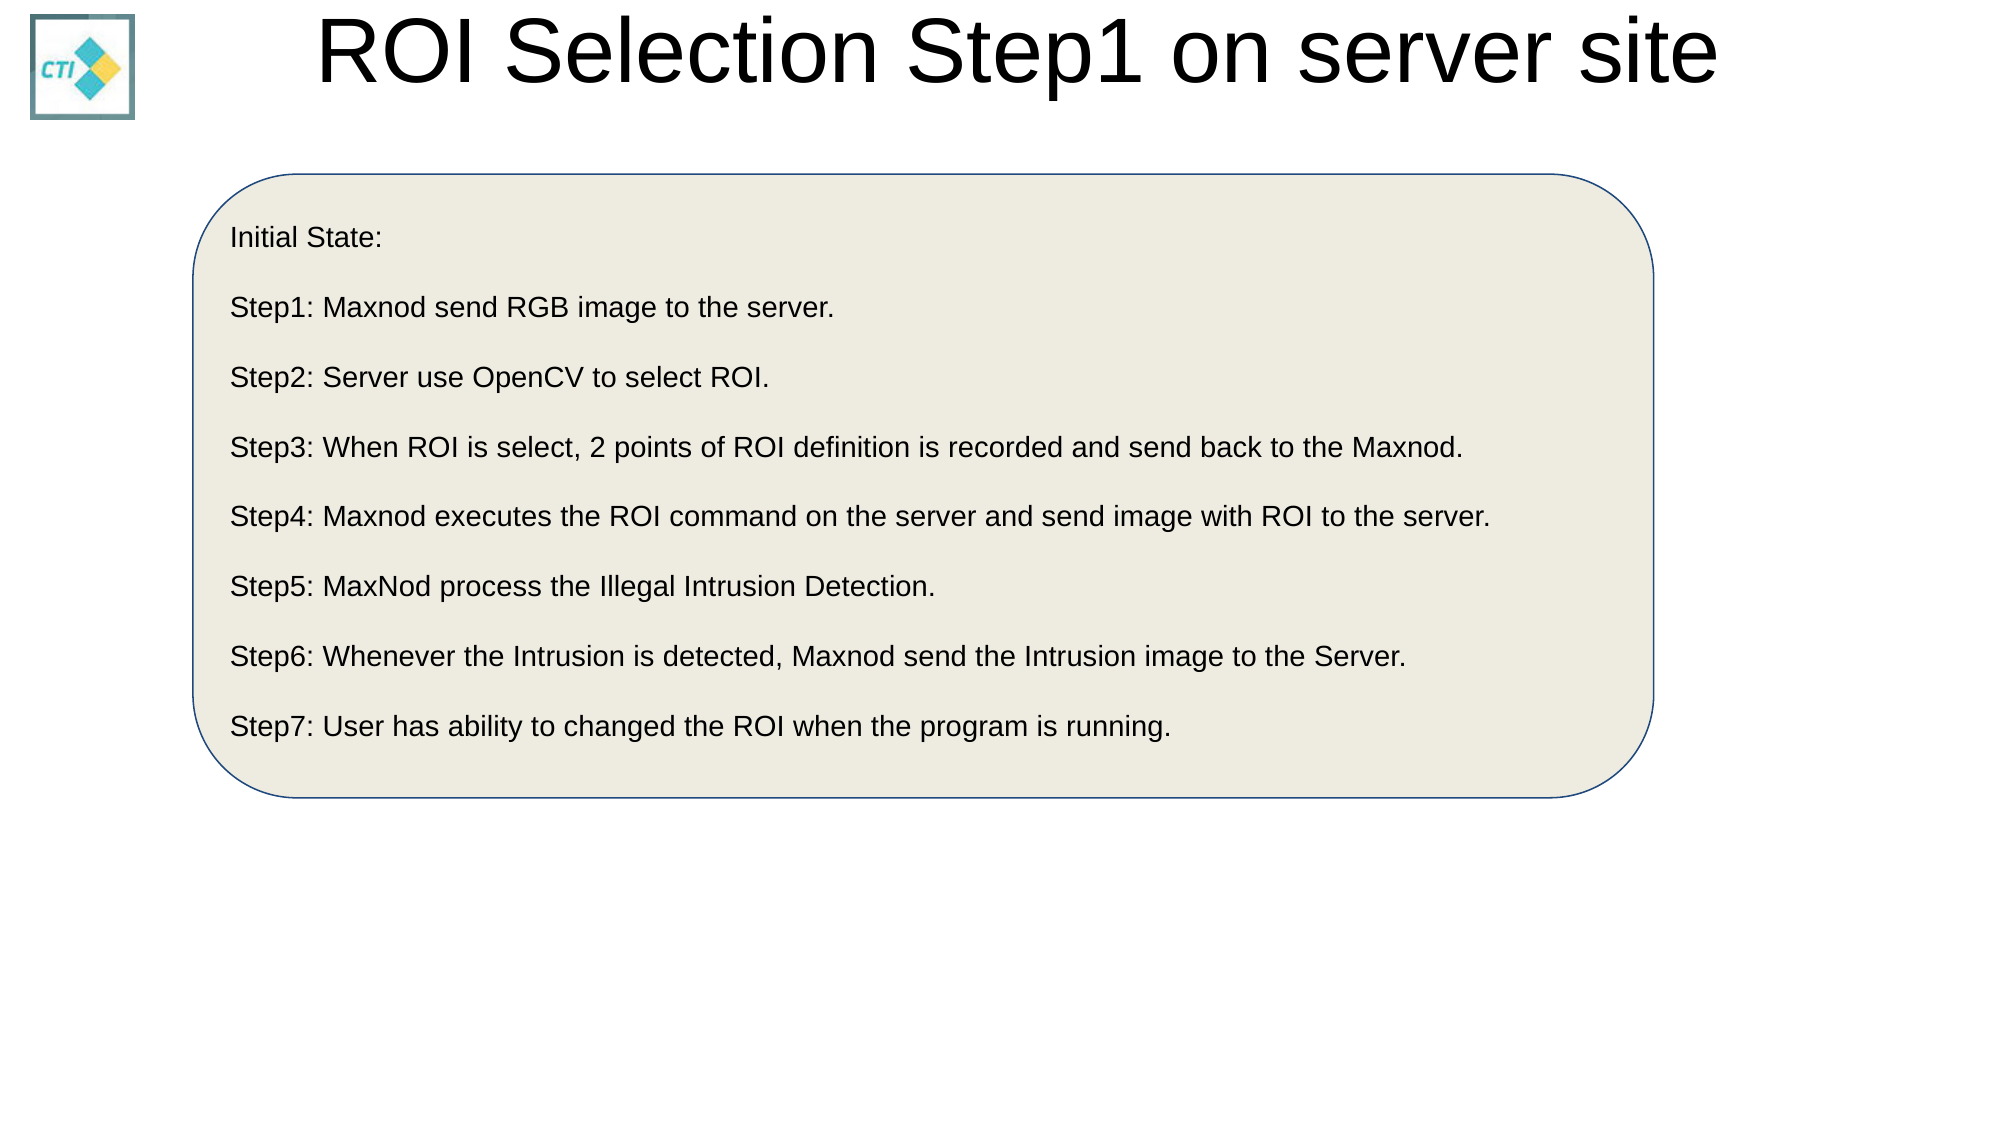

ROI Selection Step1 on server site
Initial State:
Step1: Maxnod send RGB image to the server.
Step2: Server use OpenCV to select ROI.
Step3: When ROI is select, 2 points of ROI definition is recorded and send back to the Maxnod.
Step4: Maxnod executes the ROI command on the server and send image with ROI to the server.
Step5: MaxNod process the Illegal Intrusion Detection.
Step6: Whenever the Intrusion is detected, Maxnod send the Intrusion image to the Server.
Step7: User has ability to changed the ROI when the program is running.